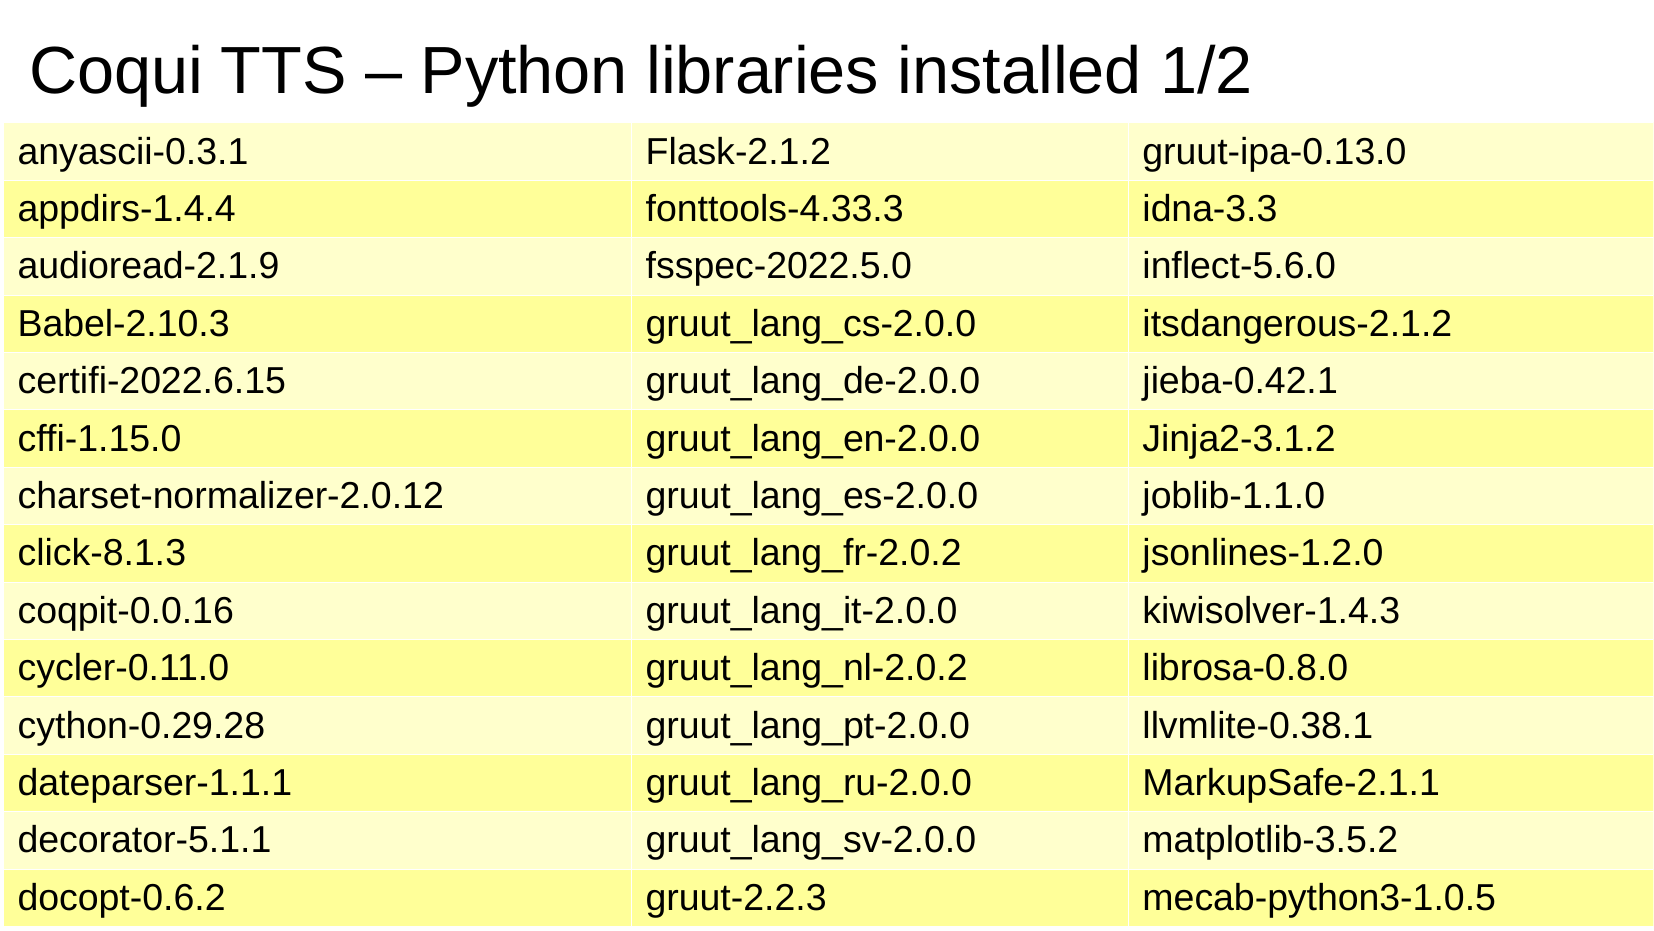

# Coqui TTS – Python libraries installed 1/2
| anyascii-0.3.1 | Flask-2.1.2 | gruut-ipa-0.13.0 |
| --- | --- | --- |
| appdirs-1.4.4 | fonttools-4.33.3 | idna-3.3 |
| audioread-2.1.9 | fsspec-2022.5.0 | inflect-5.6.0 |
| Babel-2.10.3 | gruut\_lang\_cs-2.0.0 | itsdangerous-2.1.2 |
| certifi-2022.6.15 | gruut\_lang\_de-2.0.0 | jieba-0.42.1 |
| cffi-1.15.0 | gruut\_lang\_en-2.0.0 | Jinja2-3.1.2 |
| charset-normalizer-2.0.12 | gruut\_lang\_es-2.0.0 | joblib-1.1.0 |
| click-8.1.3 | gruut\_lang\_fr-2.0.2 | jsonlines-1.2.0 |
| coqpit-0.0.16 | gruut\_lang\_it-2.0.0 | kiwisolver-1.4.3 |
| cycler-0.11.0 | gruut\_lang\_nl-2.0.2 | librosa-0.8.0 |
| cython-0.29.28 | gruut\_lang\_pt-2.0.0 | llvmlite-0.38.1 |
| dateparser-1.1.1 | gruut\_lang\_ru-2.0.0 | MarkupSafe-2.1.1 |
| decorator-5.1.1 | gruut\_lang\_sv-2.0.0 | matplotlib-3.5.2 |
| docopt-0.6.2 | gruut-2.2.3 | mecab-python3-1.0.5 |